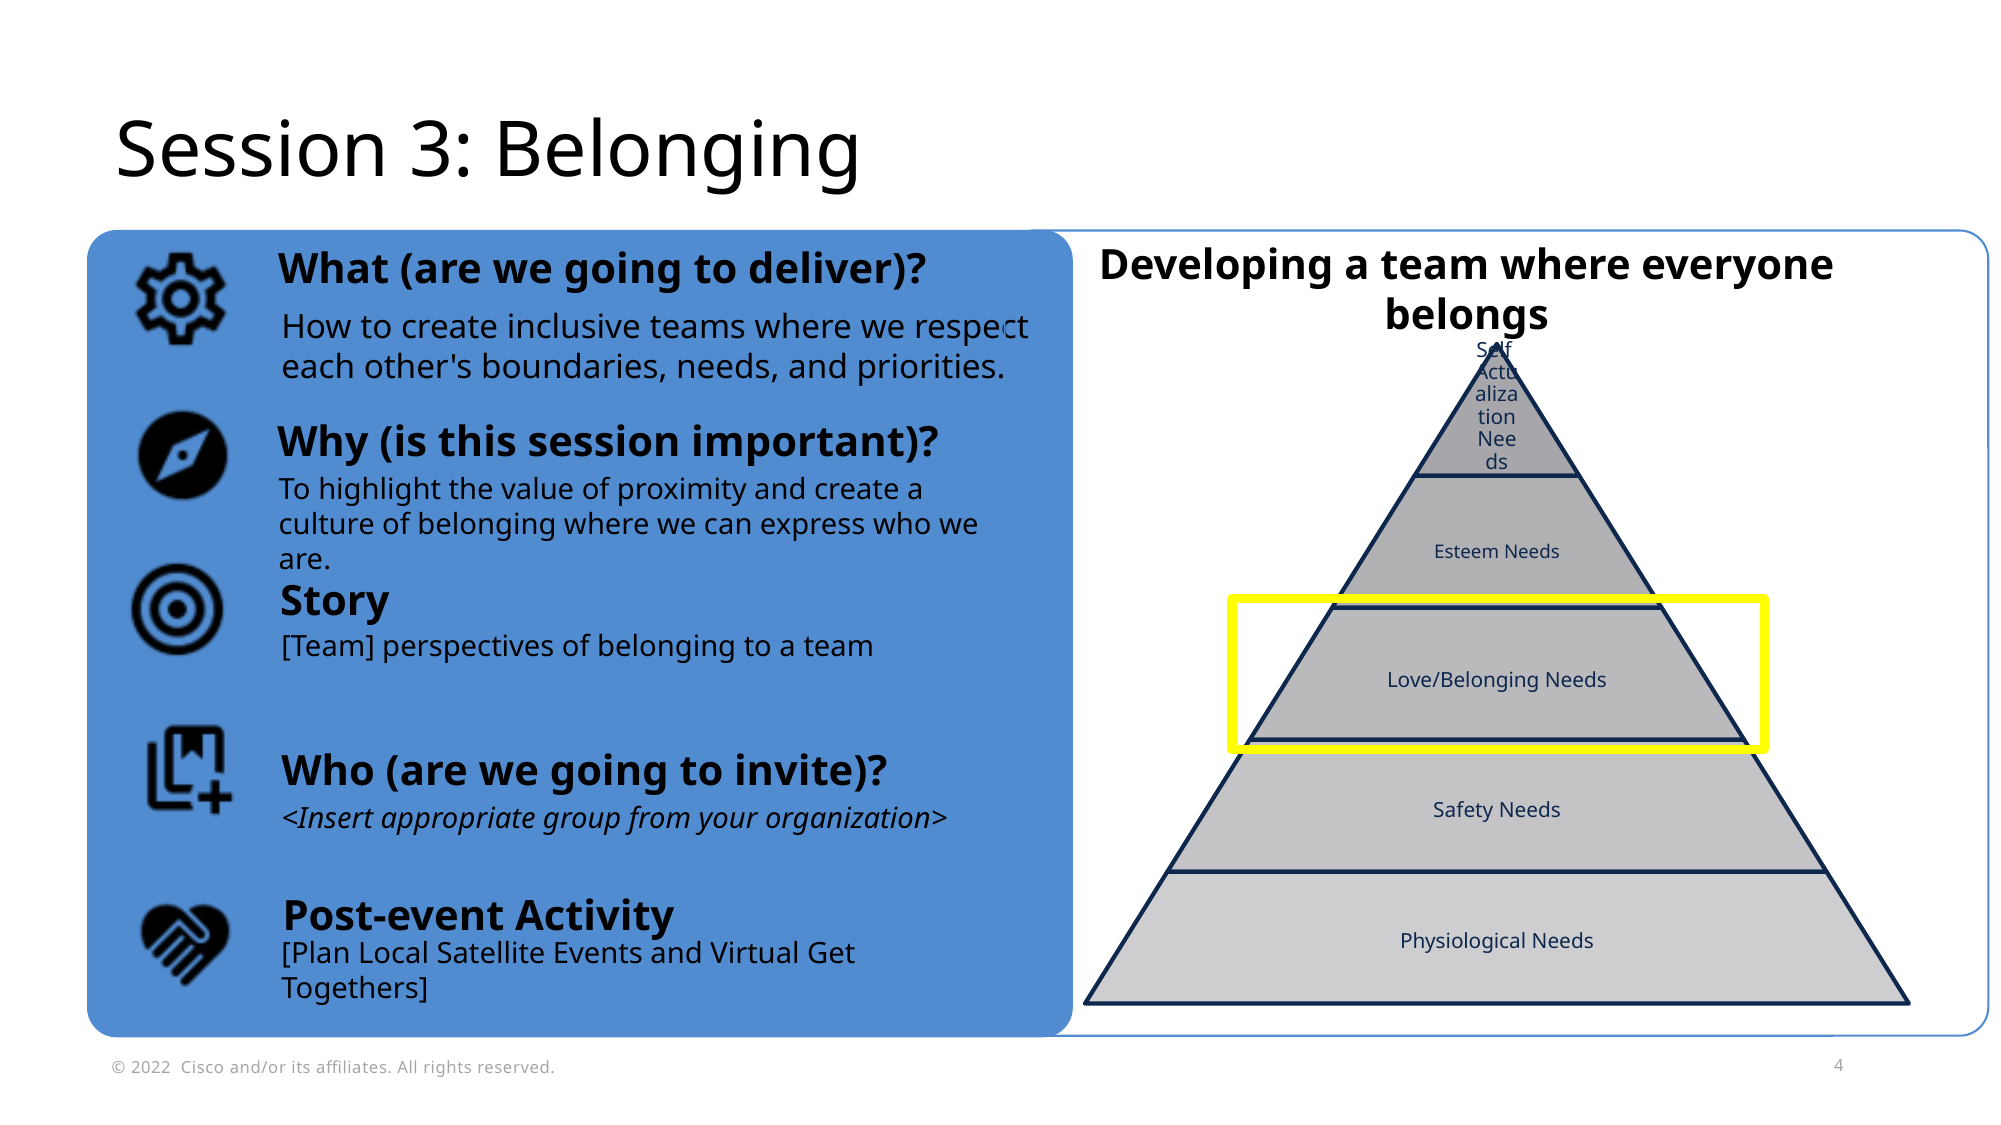

# Session 3: Belonging
Developing a team where everyone belongs
What (are we going to deliver)?
How to create inclusive teams where we respect each other's boundaries, needs, and priorities.
Self
Actualization Needs
Esteem Needs
Love/Belonging Needs
Safety Needs
Physiological Needs
Why (is this session important)?
To highlight the value of proximity and create a culture of belonging where we can express who we are.
Story
[Team] perspectives of belonging to a team
Who (are we going to invite)?
<Insert appropriate group from your organization>
Post-event Activity
[Plan Local Satellite Events and Virtual Get Togethers]